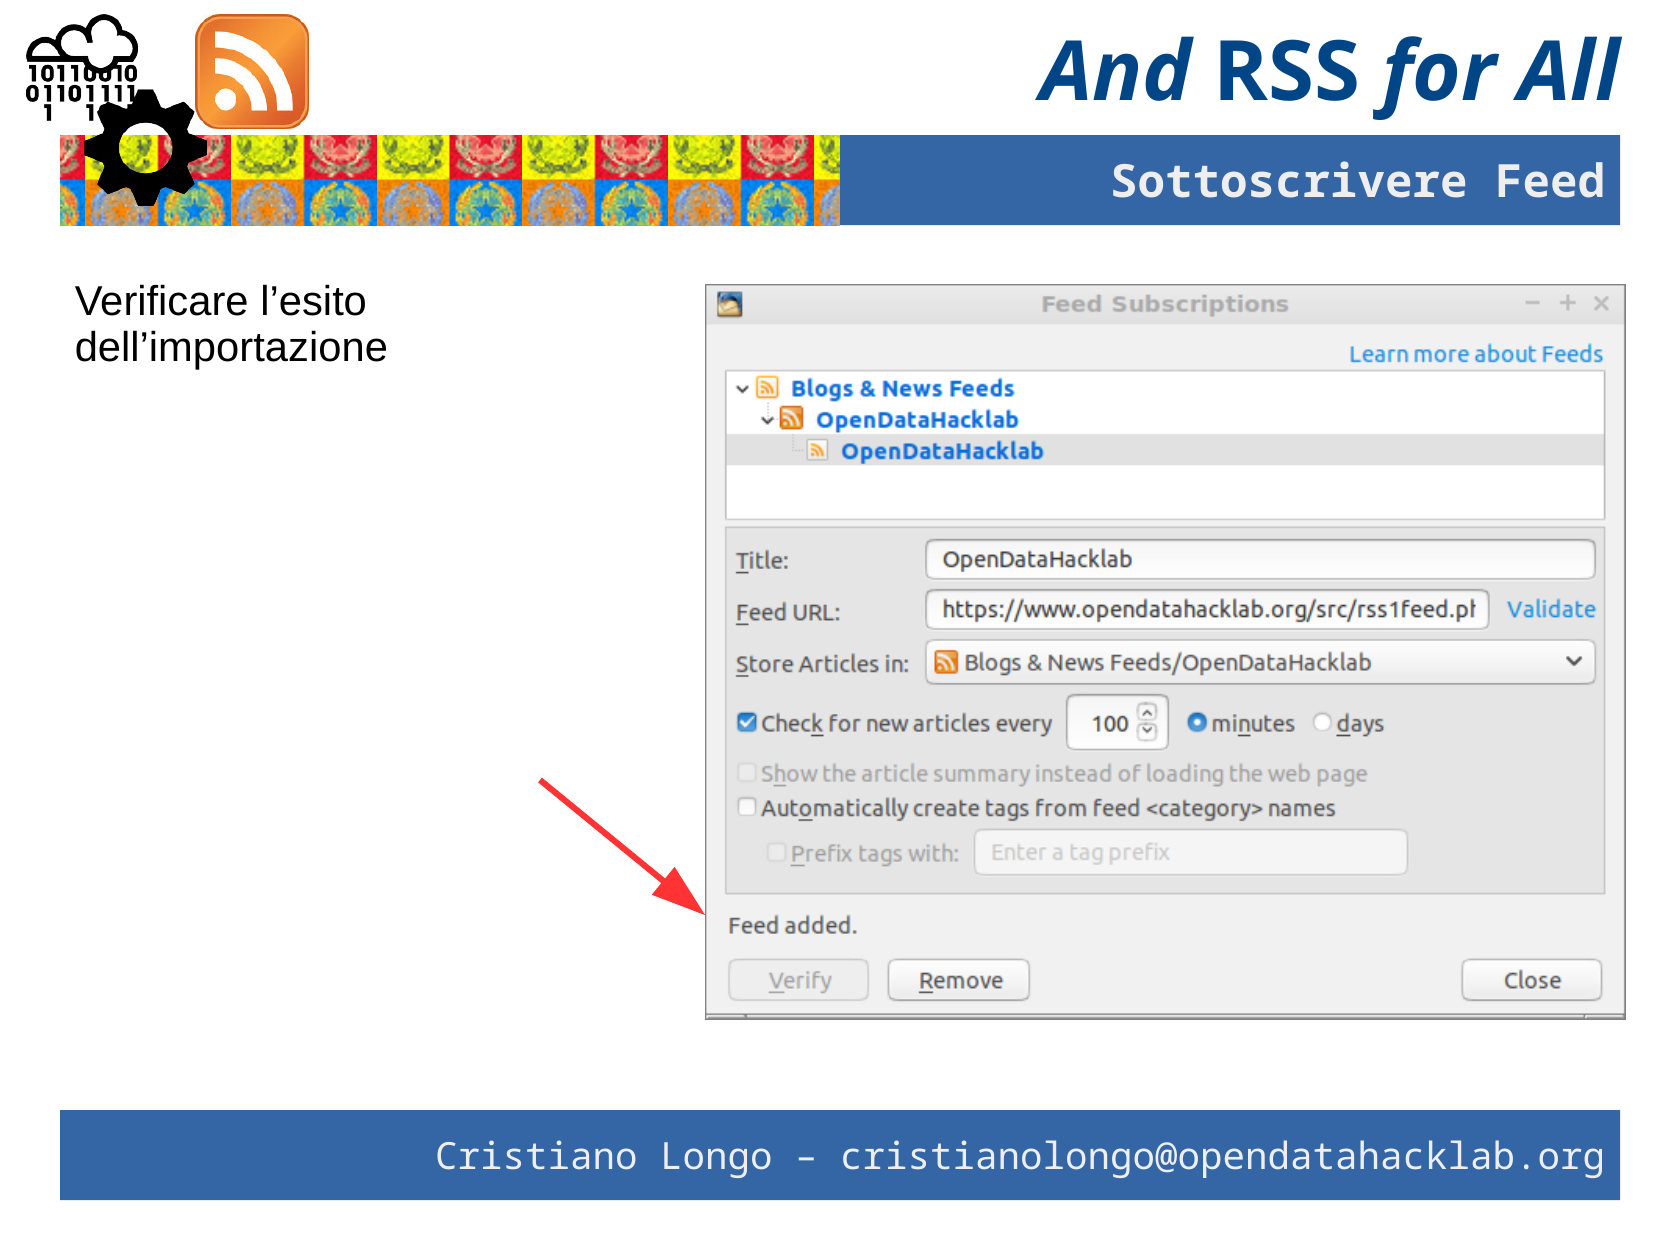

And RSS for All
Sottoscrivere Feed
Verificare l’esito dell’importazione
Cristiano Longo – cristianolongo@opendatahacklab.org